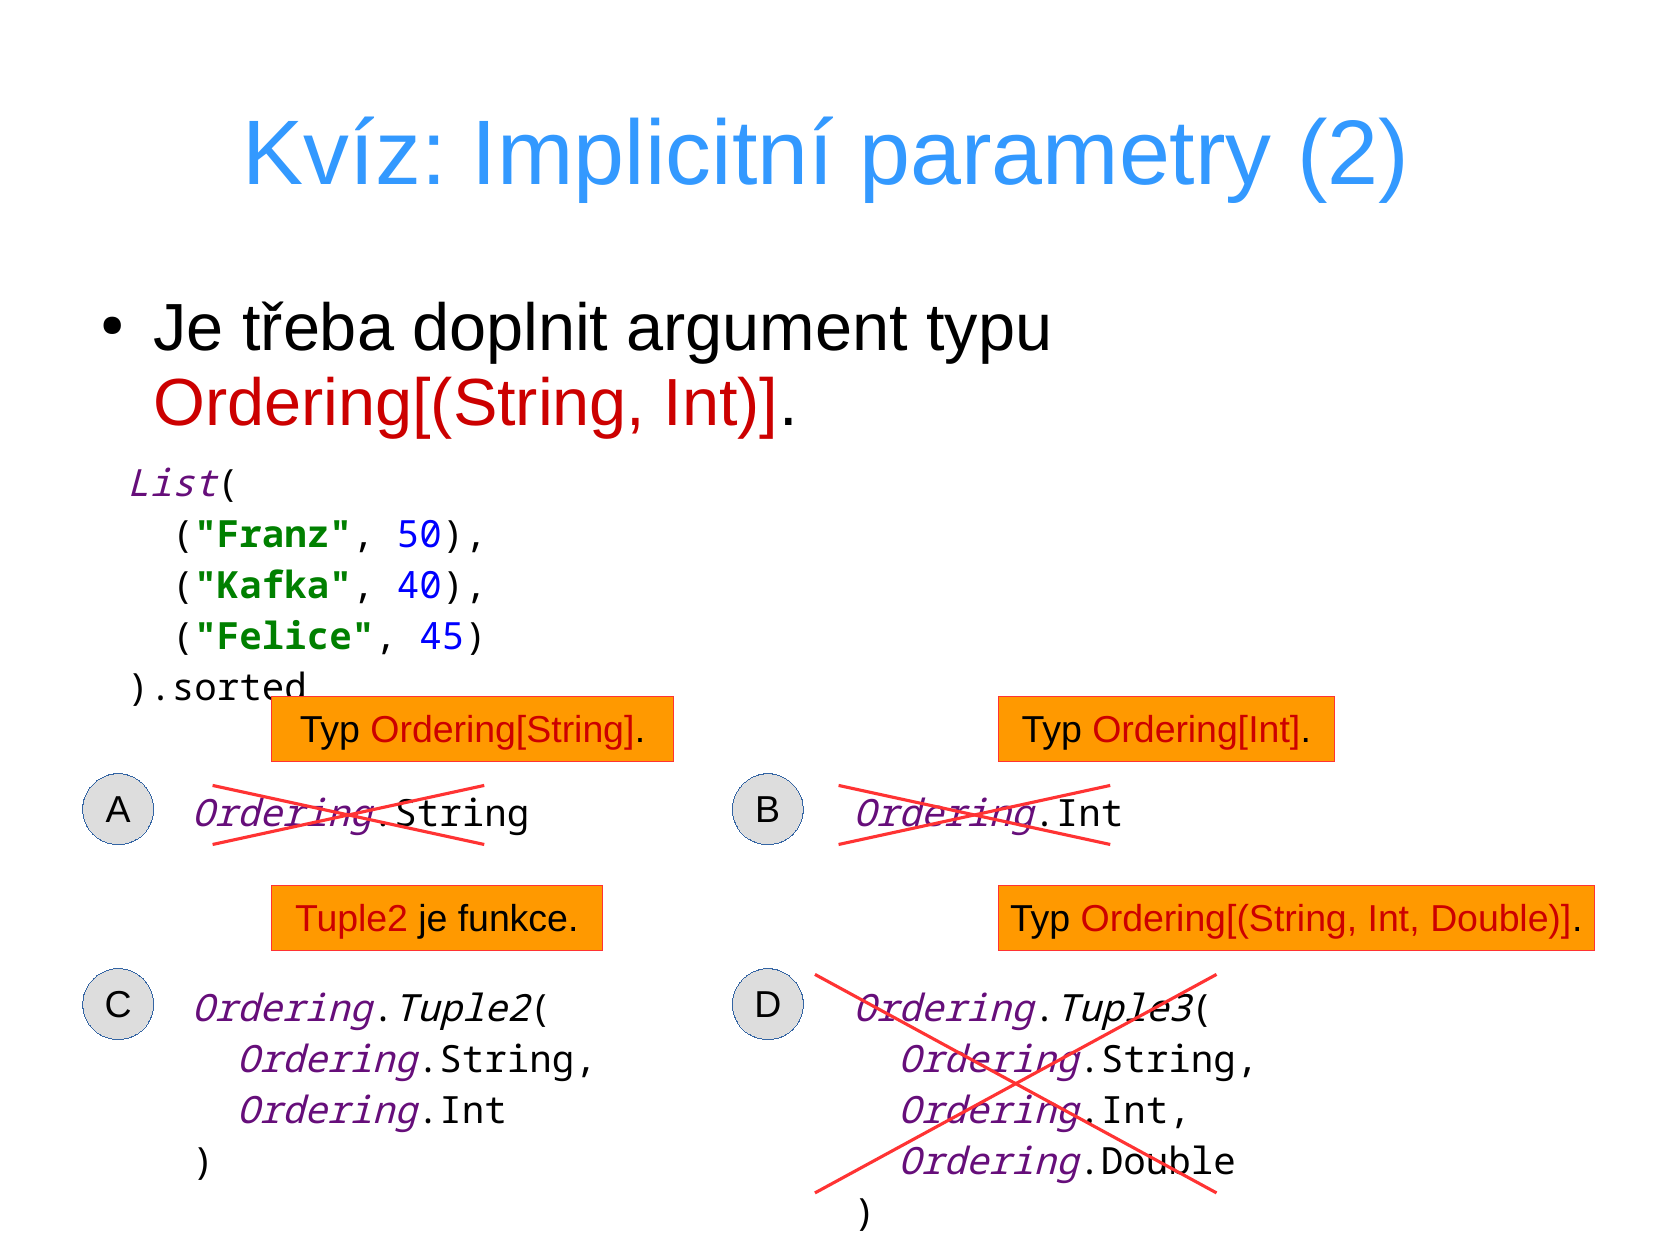

# Kvíz: Implicitní parametry (2)
Je třeba doplnit argument typu
Ordering[(String, Int)].
List(
 ("Franz", 50),
 ("Kafka", 40),
 ("Felice", 45)
).sorted
Typ Ordering[String].
Typ Ordering[Int].
A
B
Ordering.String
Ordering.Int
Tuple2 je funkce.
Typ Ordering[(String, Int, Double)].
C
D
Ordering.Tuple2(
 Ordering.String,
 Ordering.Int
)
Ordering.Tuple3(
 Ordering.String,
 Ordering.Int,
 Ordering.Double
)